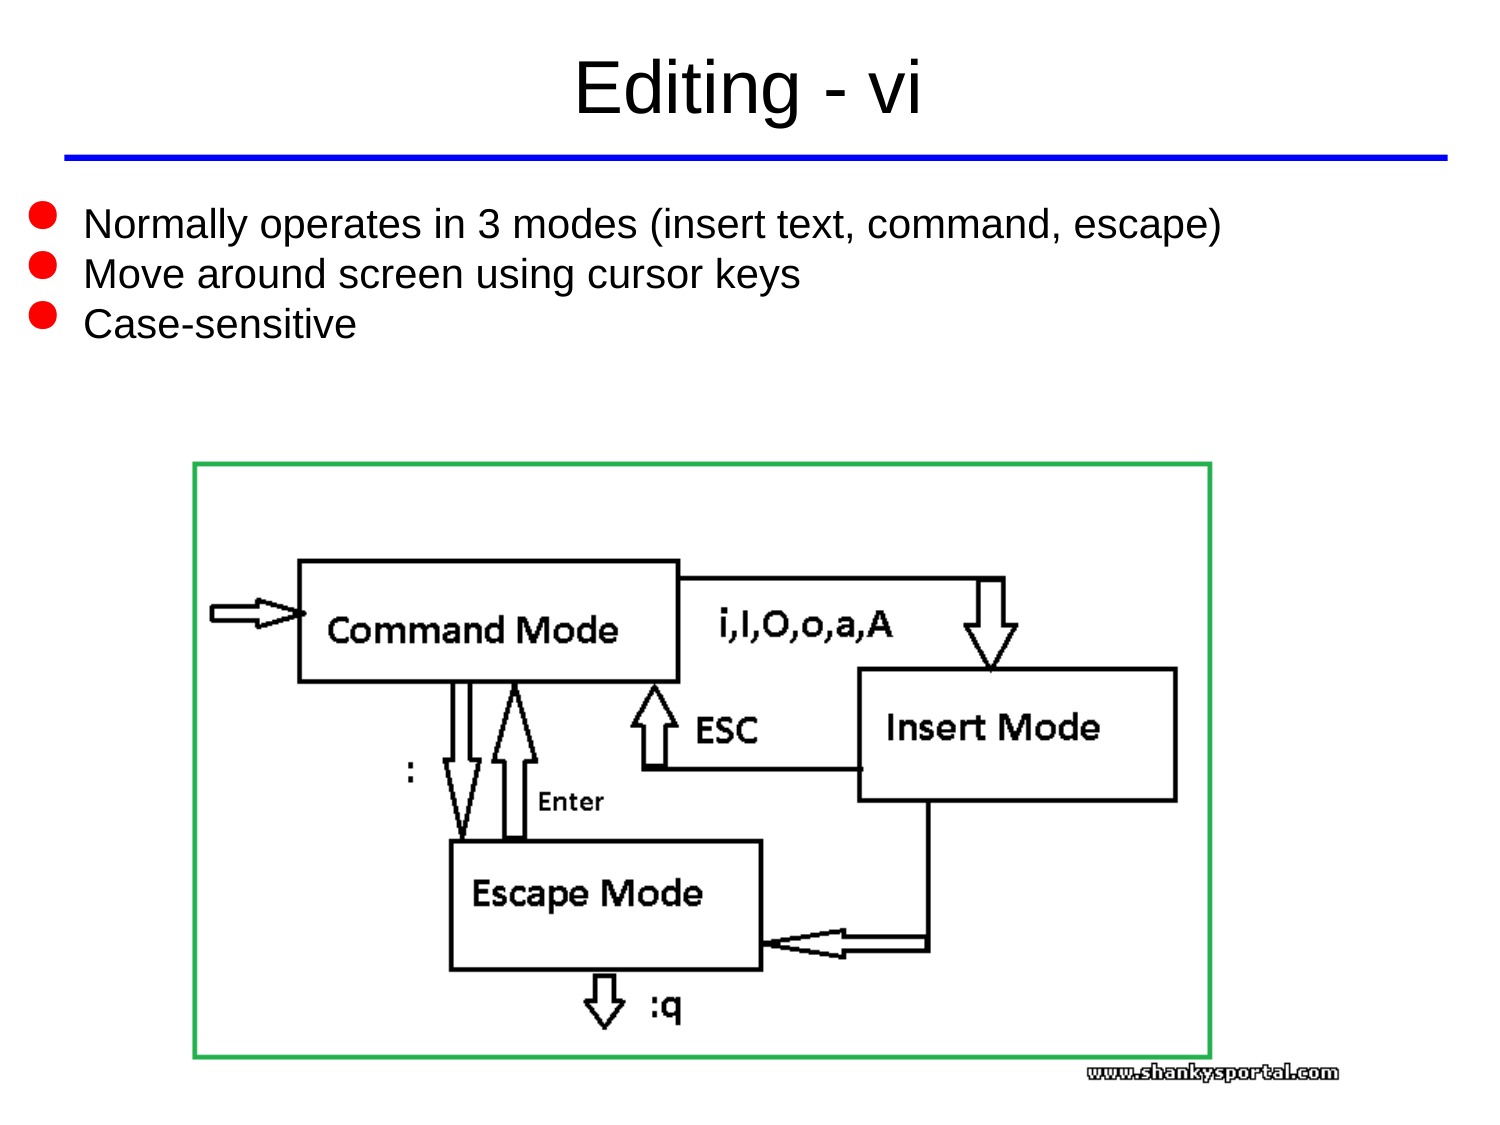

# Editing - vi
Normally operates in 3 modes (insert text, command, escape)
Move around screen using cursor keys
Case-sensitive